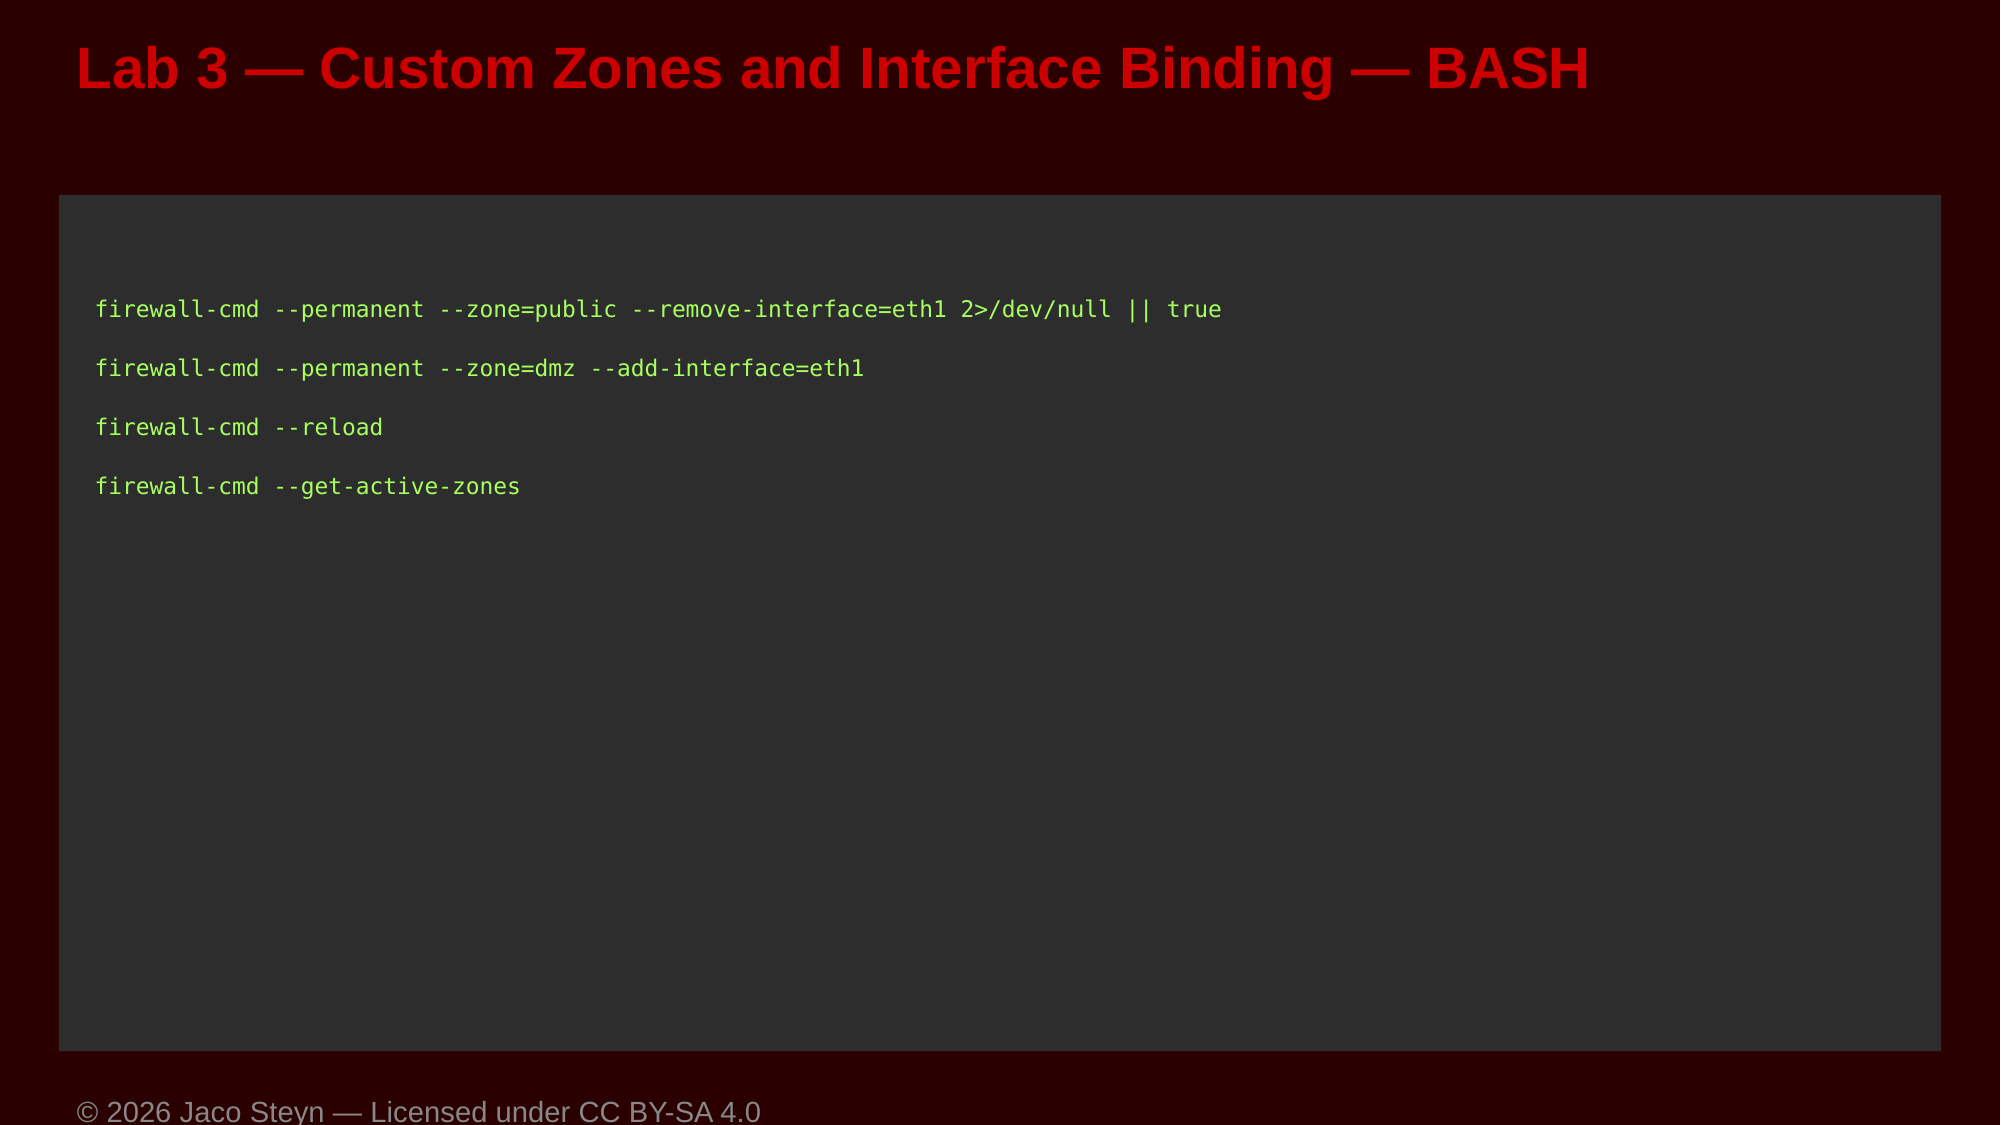

Lab 3 — Custom Zones and Interface Binding — BASH
firewall-cmd --permanent --zone=public --remove-interface=eth1 2>/dev/null || true
firewall-cmd --permanent --zone=dmz --add-interface=eth1
firewall-cmd --reload
firewall-cmd --get-active-zones
© 2026 Jaco Steyn — Licensed under CC BY-SA 4.0